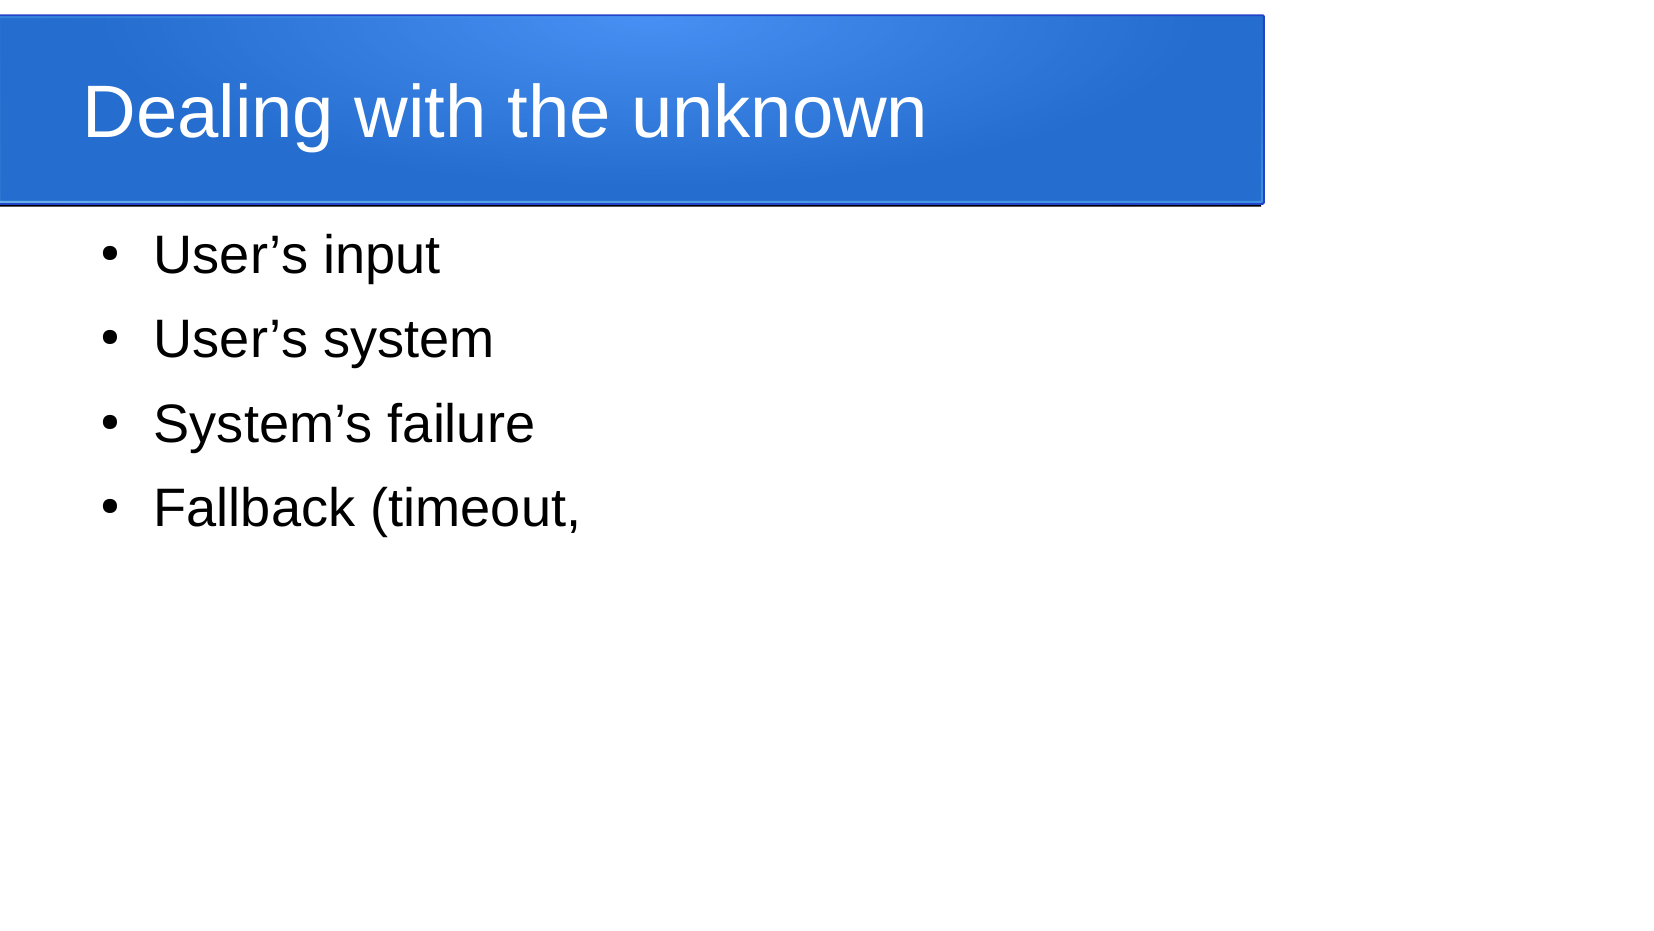

# Dealing with the unknown
User’s input
User’s system
System’s failure
Fallback (timeout,